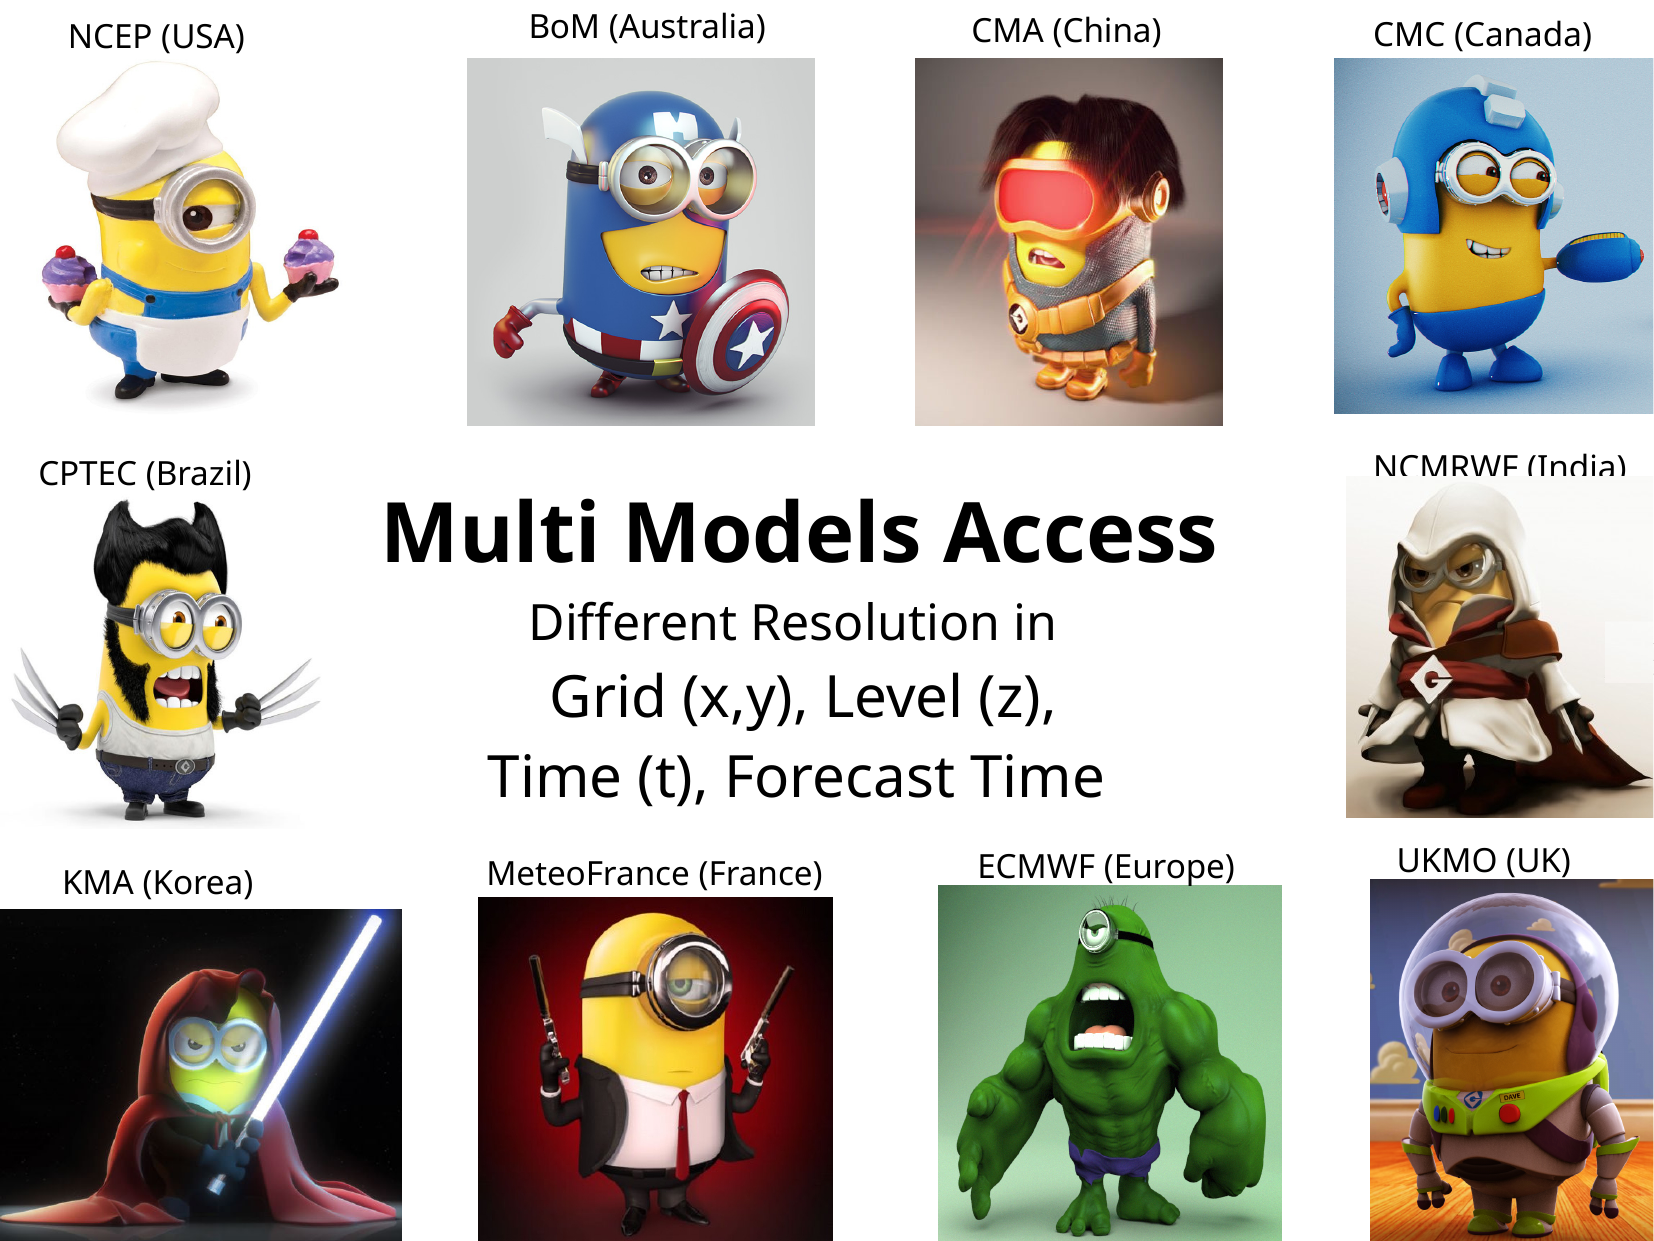

CMA (China)
CMC (Canada)
BoM (Australia)
NCEP (USA)
NCMRWF (India)
CPTEC (Brazil)
Multi Models Access
 	Different Resolution in
 Grid (x,y), Level (z),
 Time (t), Forecast Time
UKMO (UK)
ECMWF (Europe)
MeteoFrance (France)
KMA (Korea)